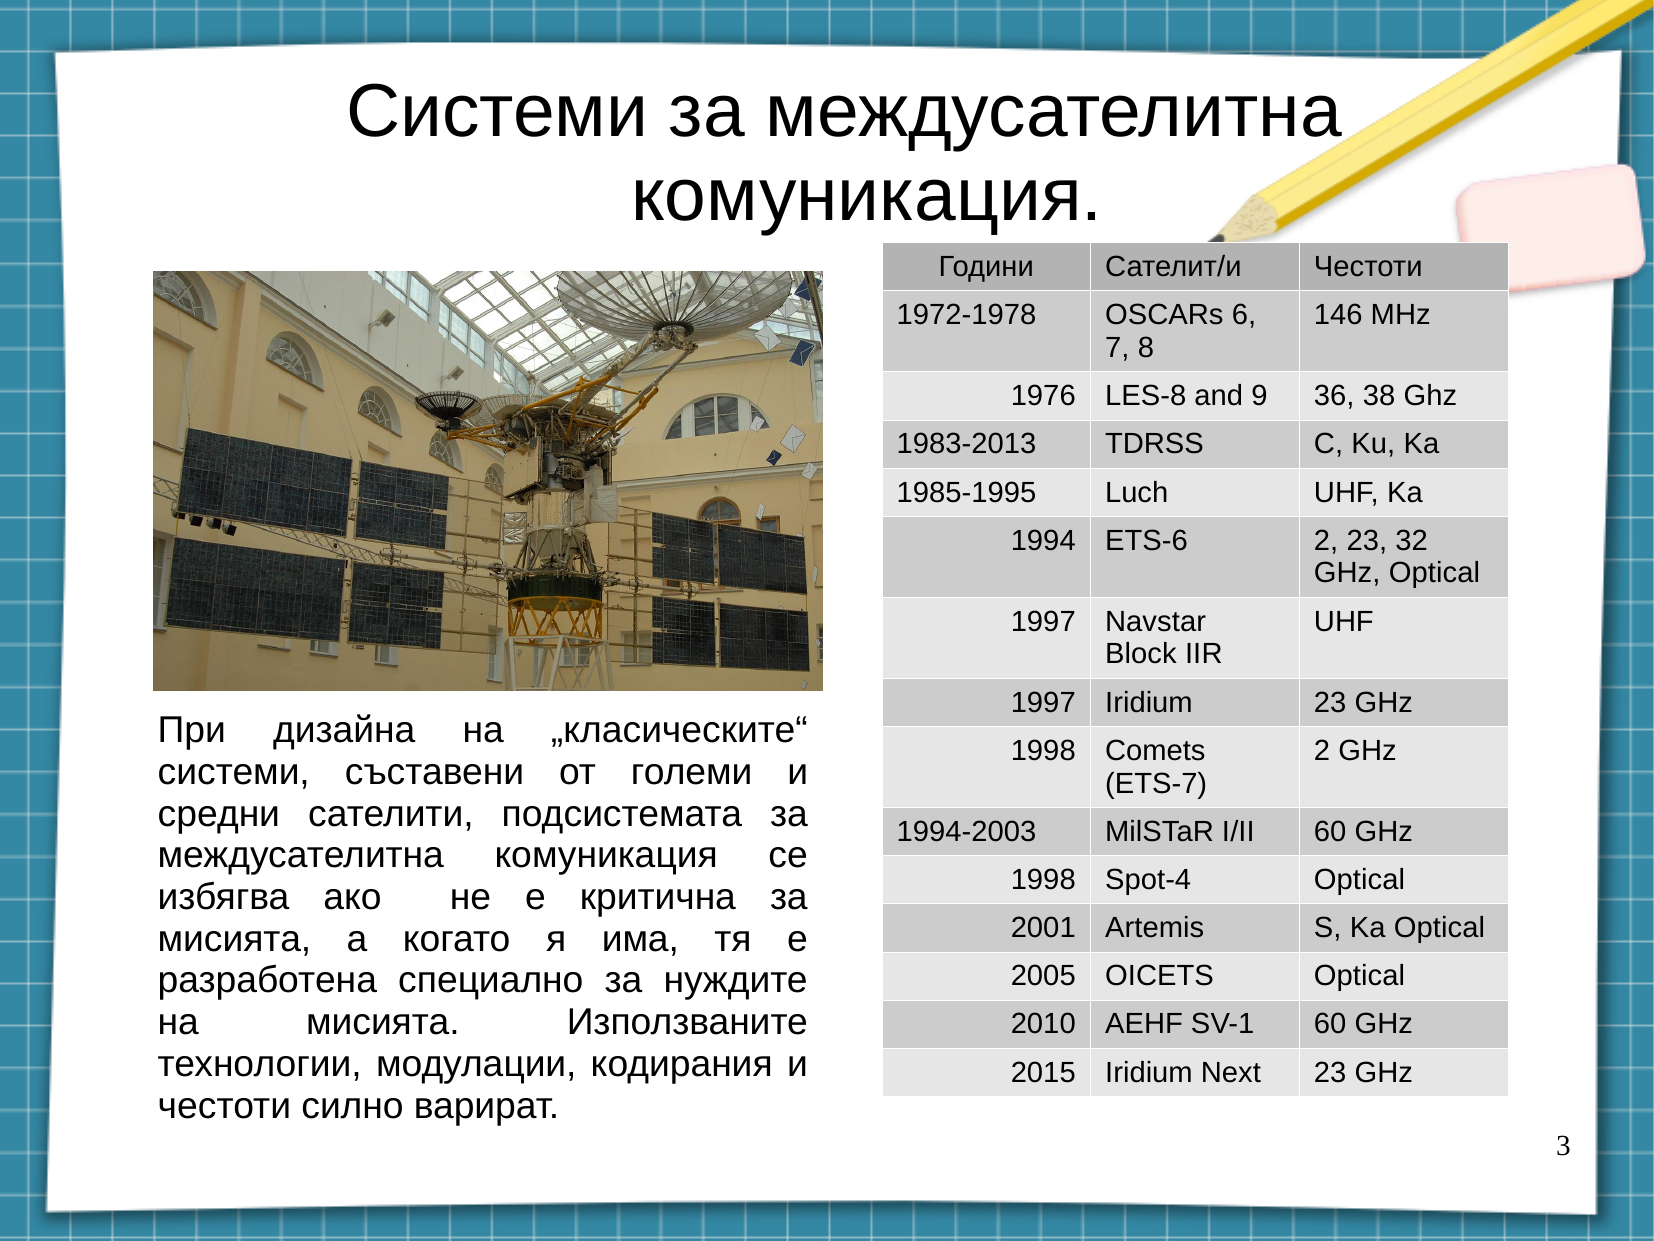

# Системи за междусателитна комуникация.
| Години | Сателит/и | Честоти |
| --- | --- | --- |
| 1972-1978 | OSCARs 6, 7, 8 | 146 MHz |
| 1976 | LES-8 and 9 | 36, 38 Ghz |
| 1983-2013 | TDRSS | C, Ku, Ka |
| 1985-1995 | Luch | UHF, Ka |
| 1994 | ETS-6 | 2, 23, 32 GHz, Optical |
| 1997 | Navstar Block IIR | UHF |
| 1997 | Iridium | 23 GHz |
| 1998 | Comets (ETS-7) | 2 GHz |
| 1994-2003 | MilSTaR I/II | 60 GHz |
| 1998 | Spot-4 | Optical |
| 2001 | Artemis | S, Ka Optical |
| 2005 | OICETS | Optical |
| 2010 | AEHF SV-1 | 60 GHz |
| 2015 | Iridium Next | 23 GHz |
При дизайна на „класическите“ системи, съставени от големи и средни сателити, подсистемата за междусателитна комуникация се избягва ако не е критична за мисията, а когато я има, тя е разработена специално за нуждите на мисията. Използваните технологии, модулации, кодирания и честоти силно варират.
3